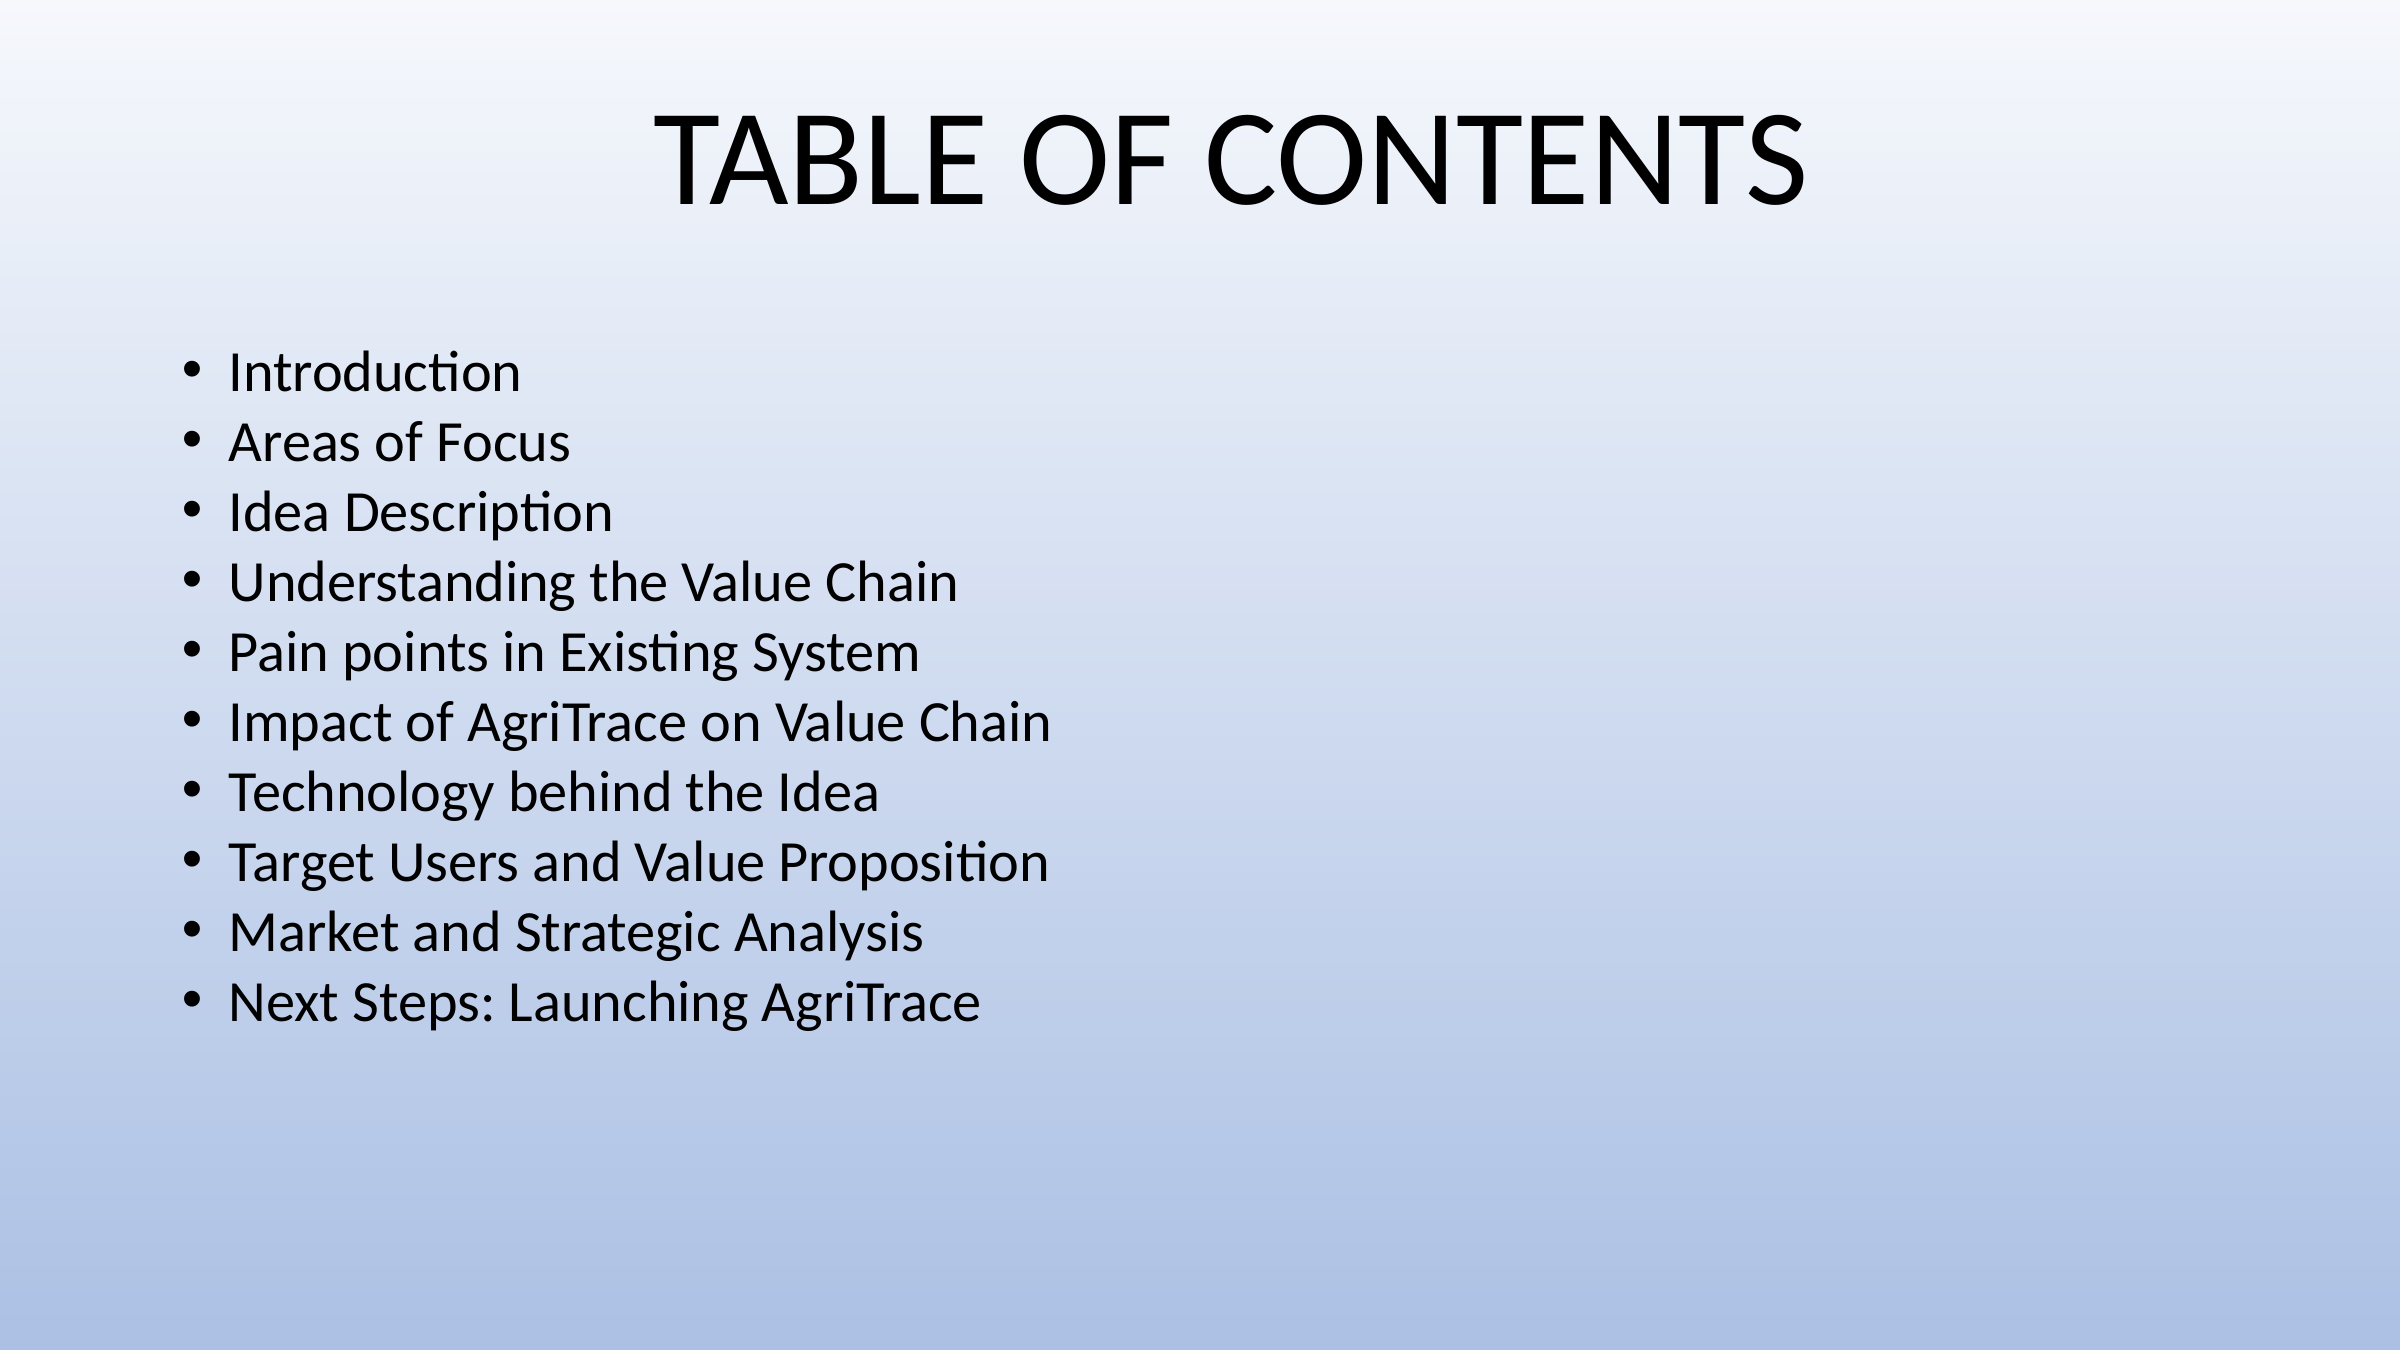

Introduction
Areas of Focus
Idea Description
Understanding the Value Chain
Pain points in Existing System
Impact of AgriTrace on Value Chain
Technology behind the Idea
Target Users and Value Proposition
Market and Strategic Analysis
Next Steps: Launching AgriTrace
TABLE OF CONTENTS